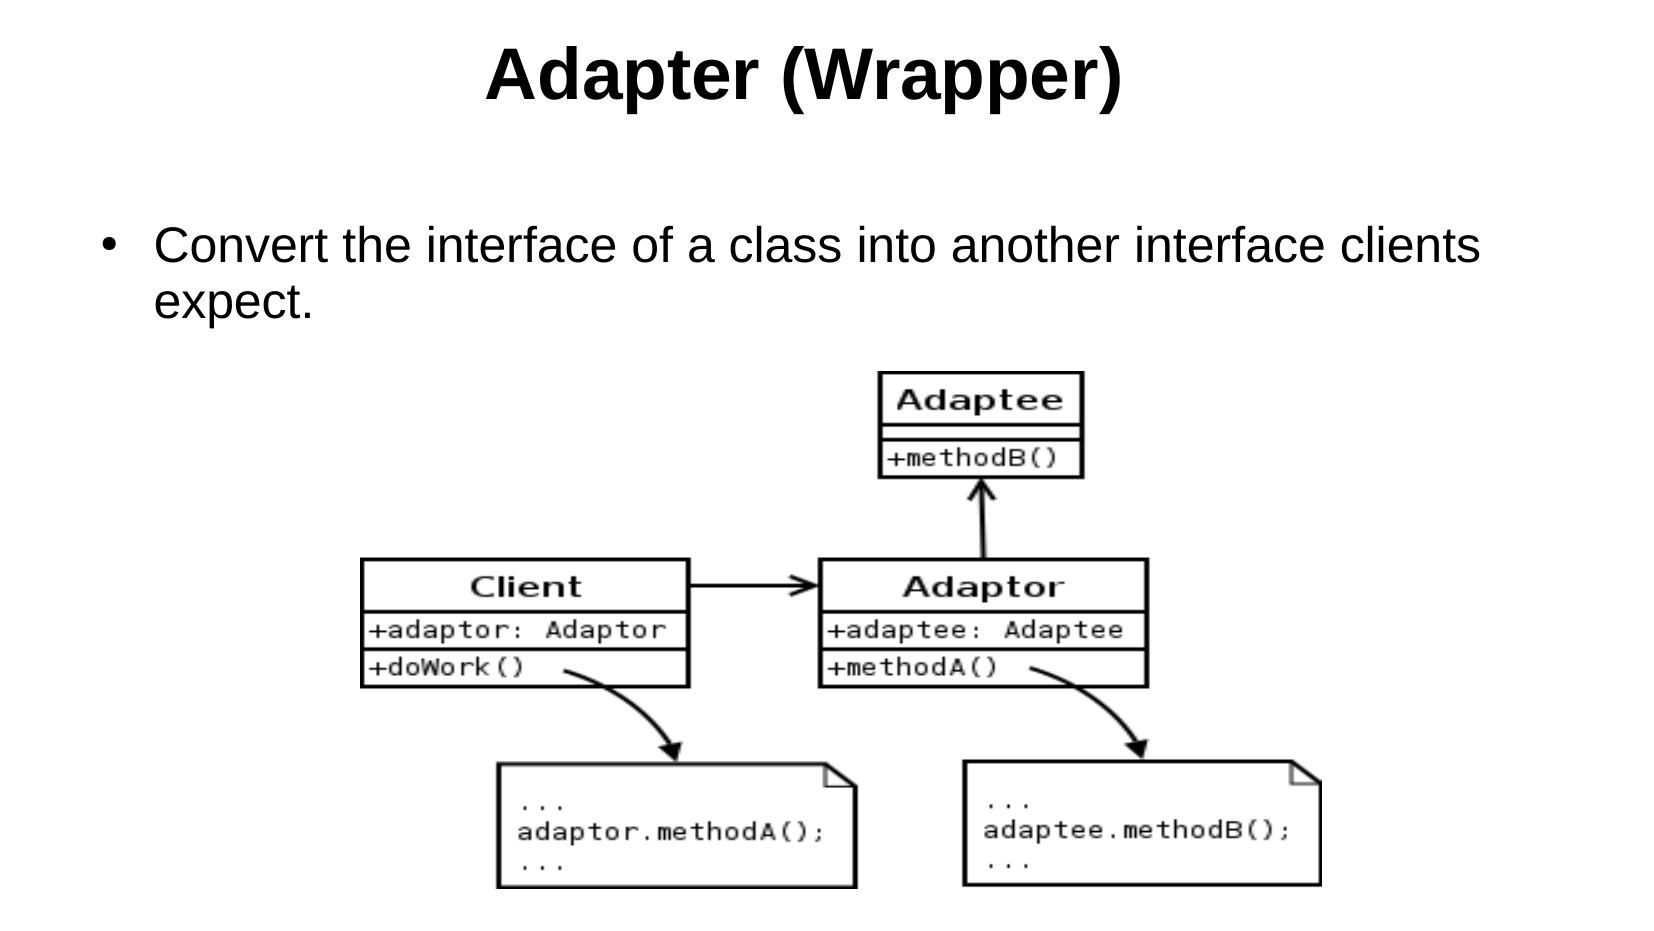

# Adapter (Wrapper)
Convert the interface of a class into another interface clients expect.